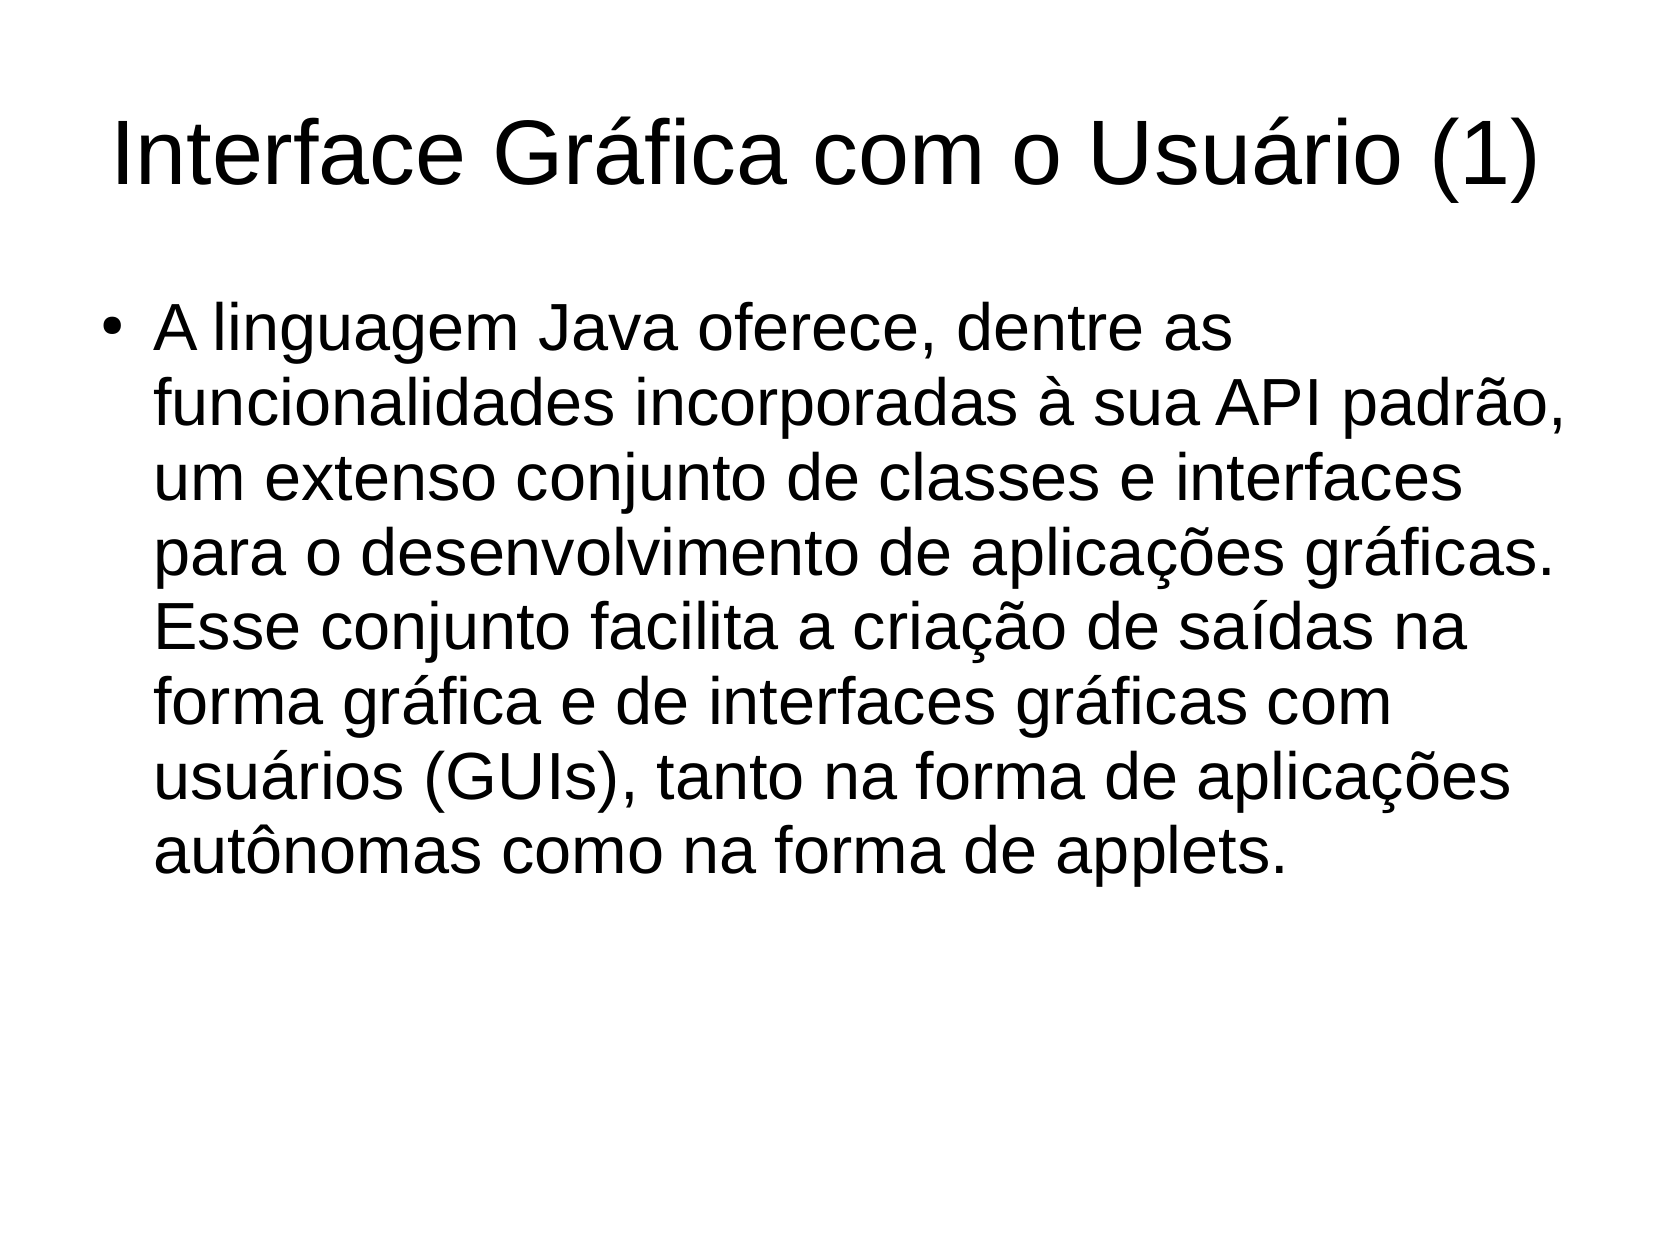

# Interface Gráfica com o Usuário (1)
A linguagem Java oferece, dentre as funcionalidades incorporadas à sua API padrão, um extenso conjunto de classes e interfaces para o desenvolvimento de aplicações gráficas. Esse conjunto facilita a criação de saídas na forma gráfica e de interfaces gráficas com usuários (GUIs), tanto na forma de aplicações autônomas como na forma de applets.